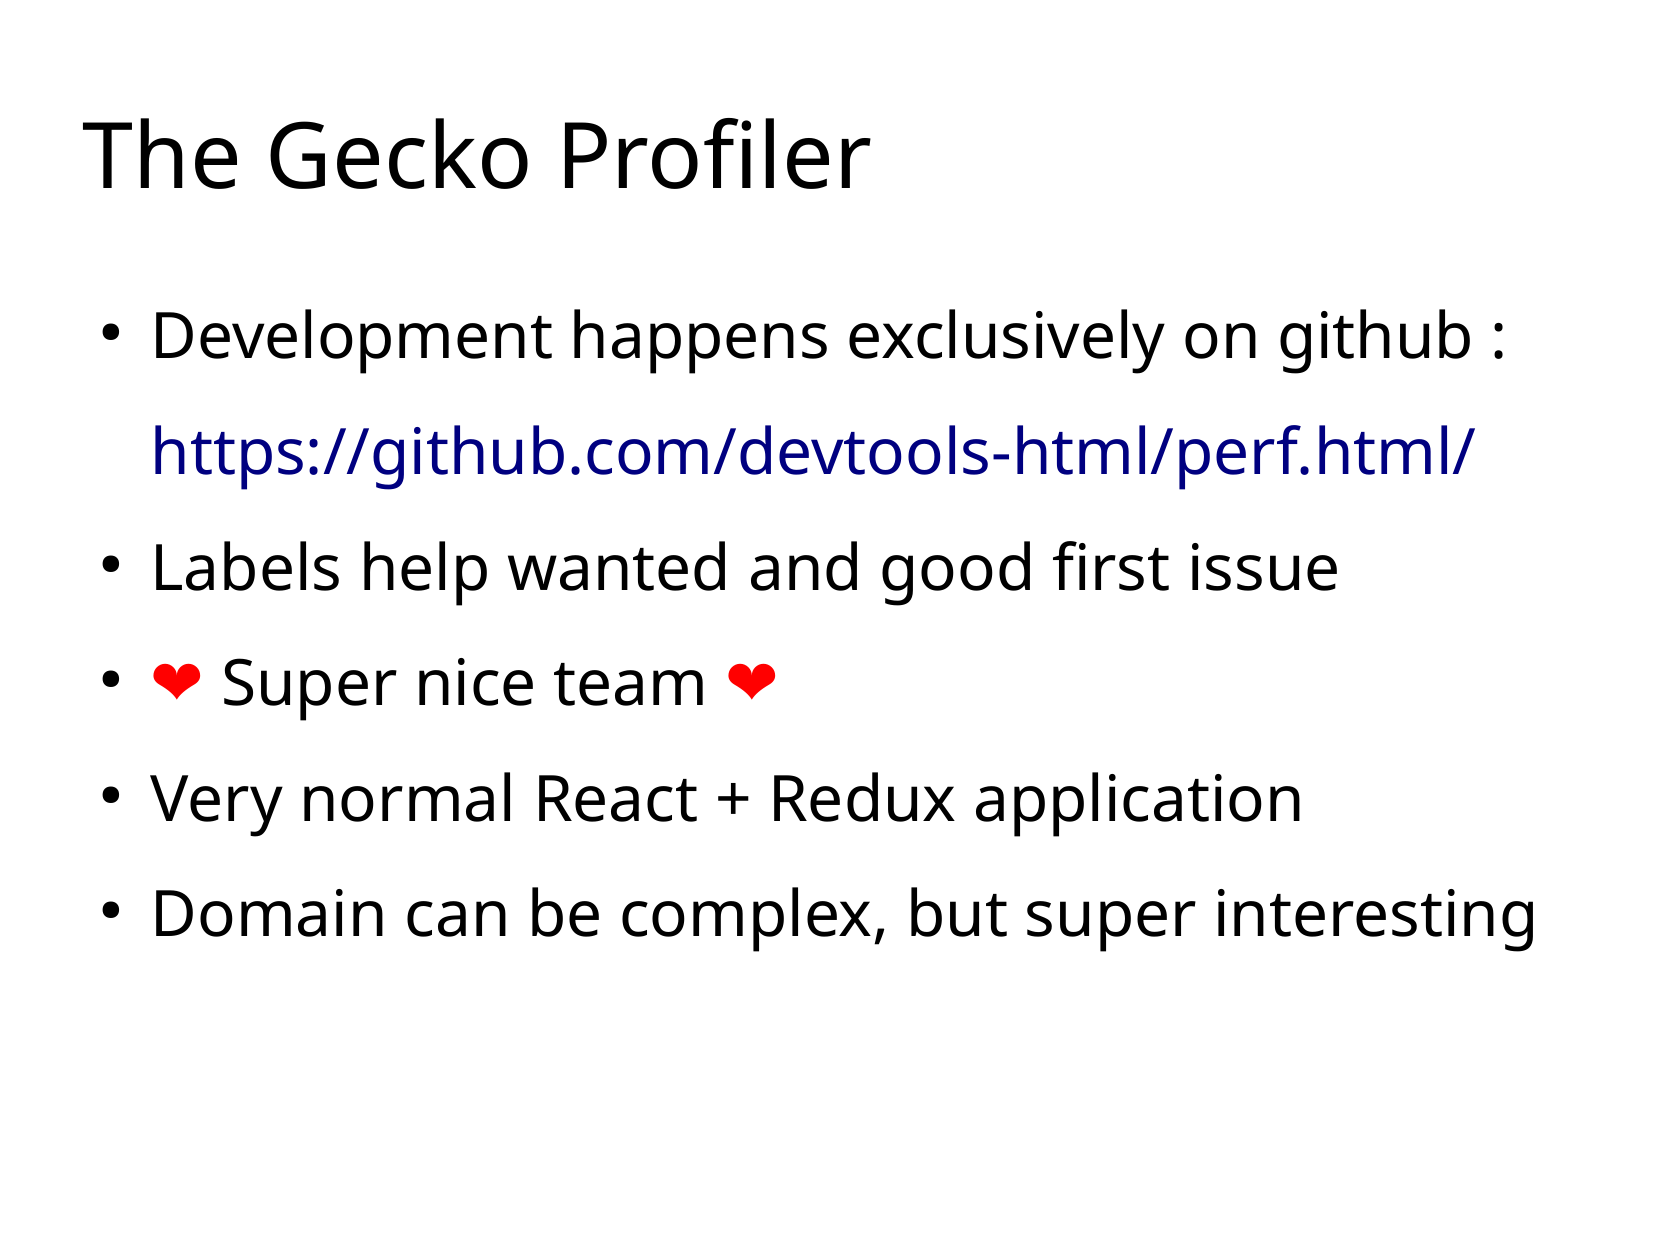

# The Gecko Profiler
Development happens exclusively on github :
https://github.com/devtools-html/perf.html/
Labels help wanted and good first issue
❤️ Super nice team ❤️
Very normal React + Redux application
Domain can be complex, but super interesting